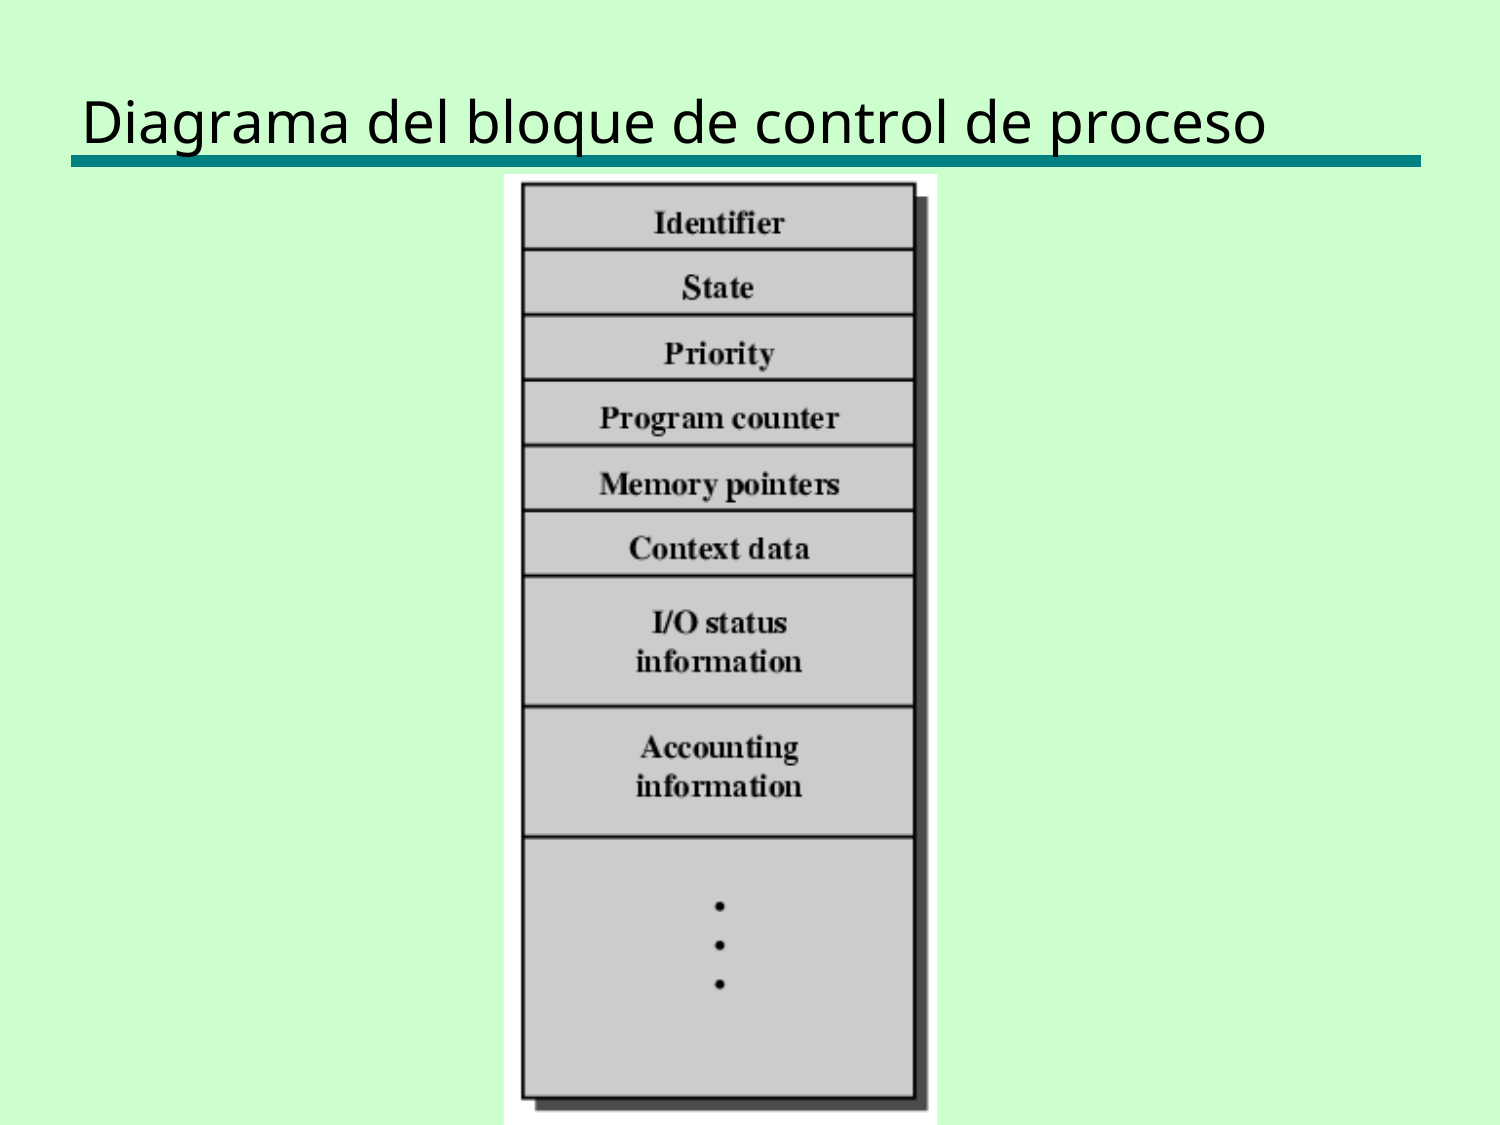

# Diagrama del bloque de control de proceso